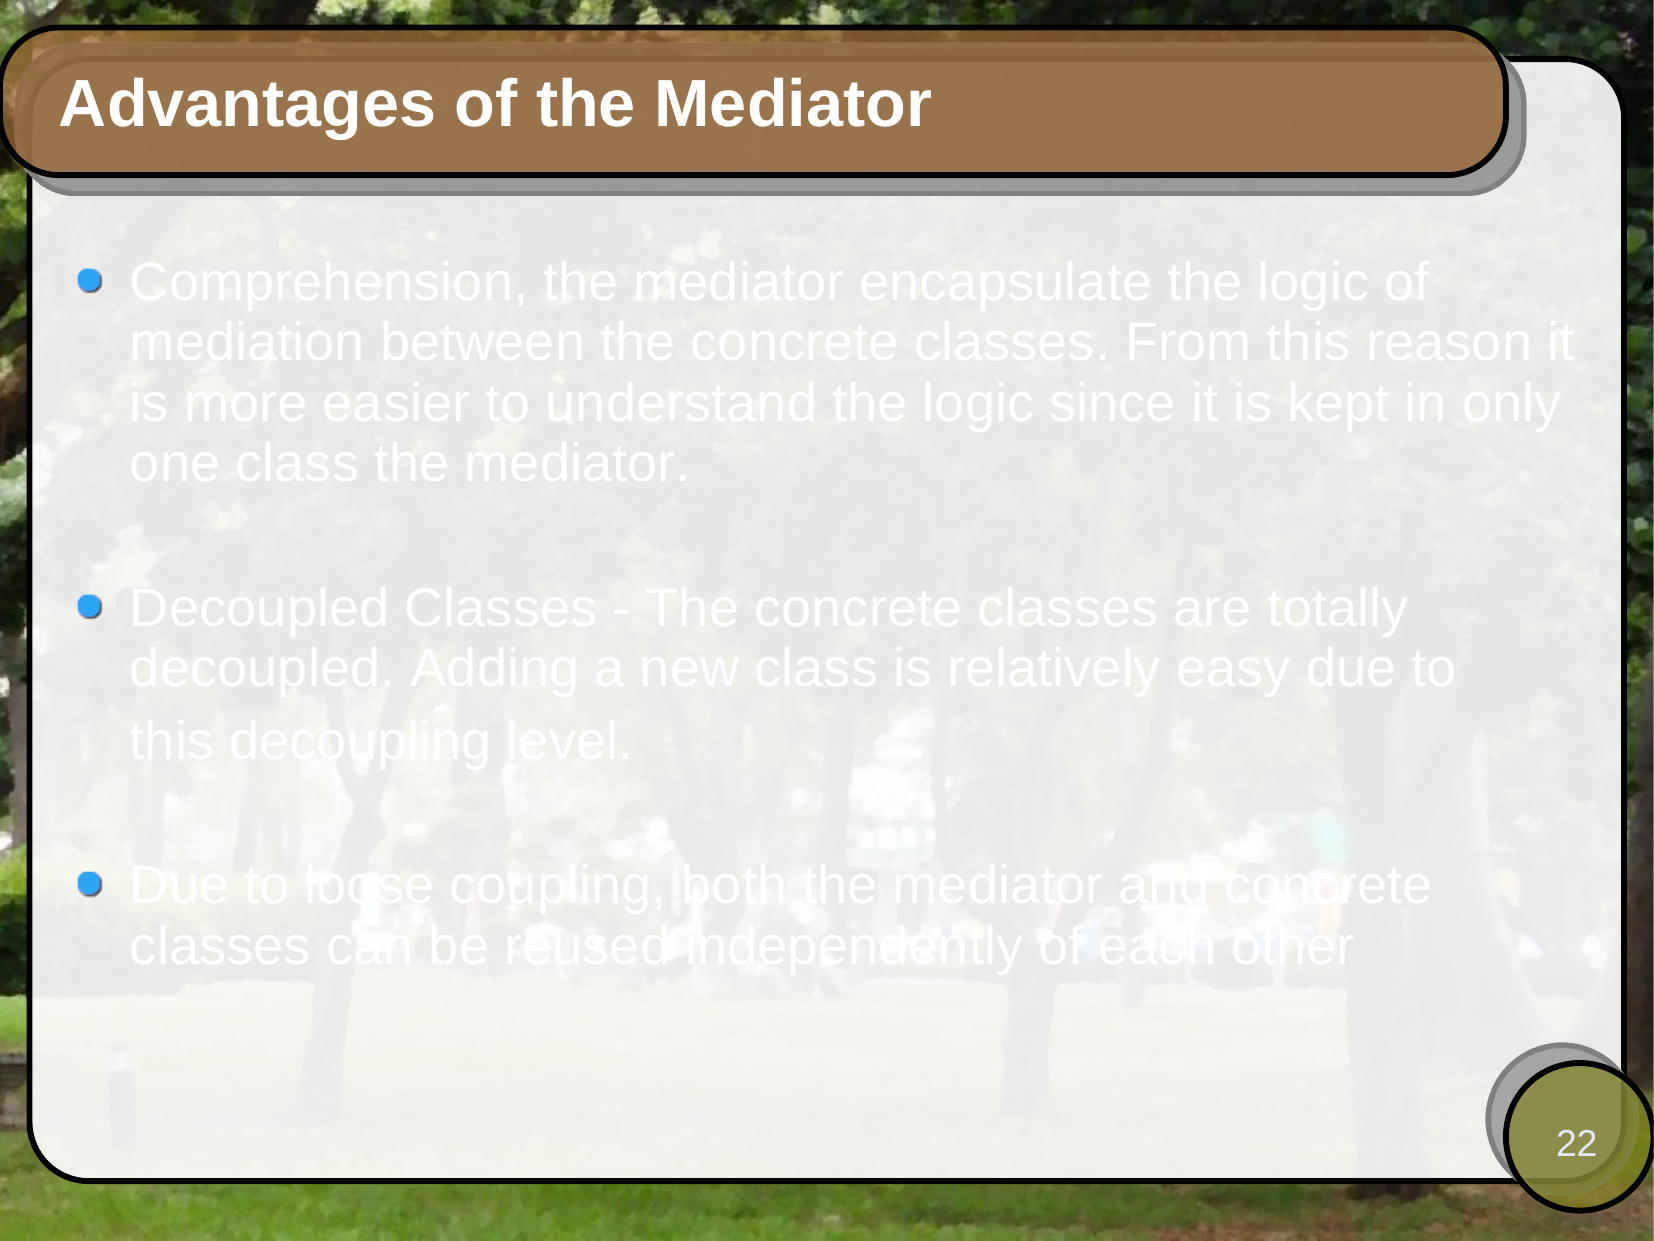

# Advantages of the Mediator
Comprehension, the mediator encapsulate the logic of mediation between the concrete classes. From this reason it is more easier to understand the logic since it is kept in only one class the mediator.
Decoupled Classes - The concrete classes are totally decoupled. Adding a new class is relatively easy due to
this decoupling level.
Due to loose coupling, both the mediator and concrete classes can be reused independently of each other
22